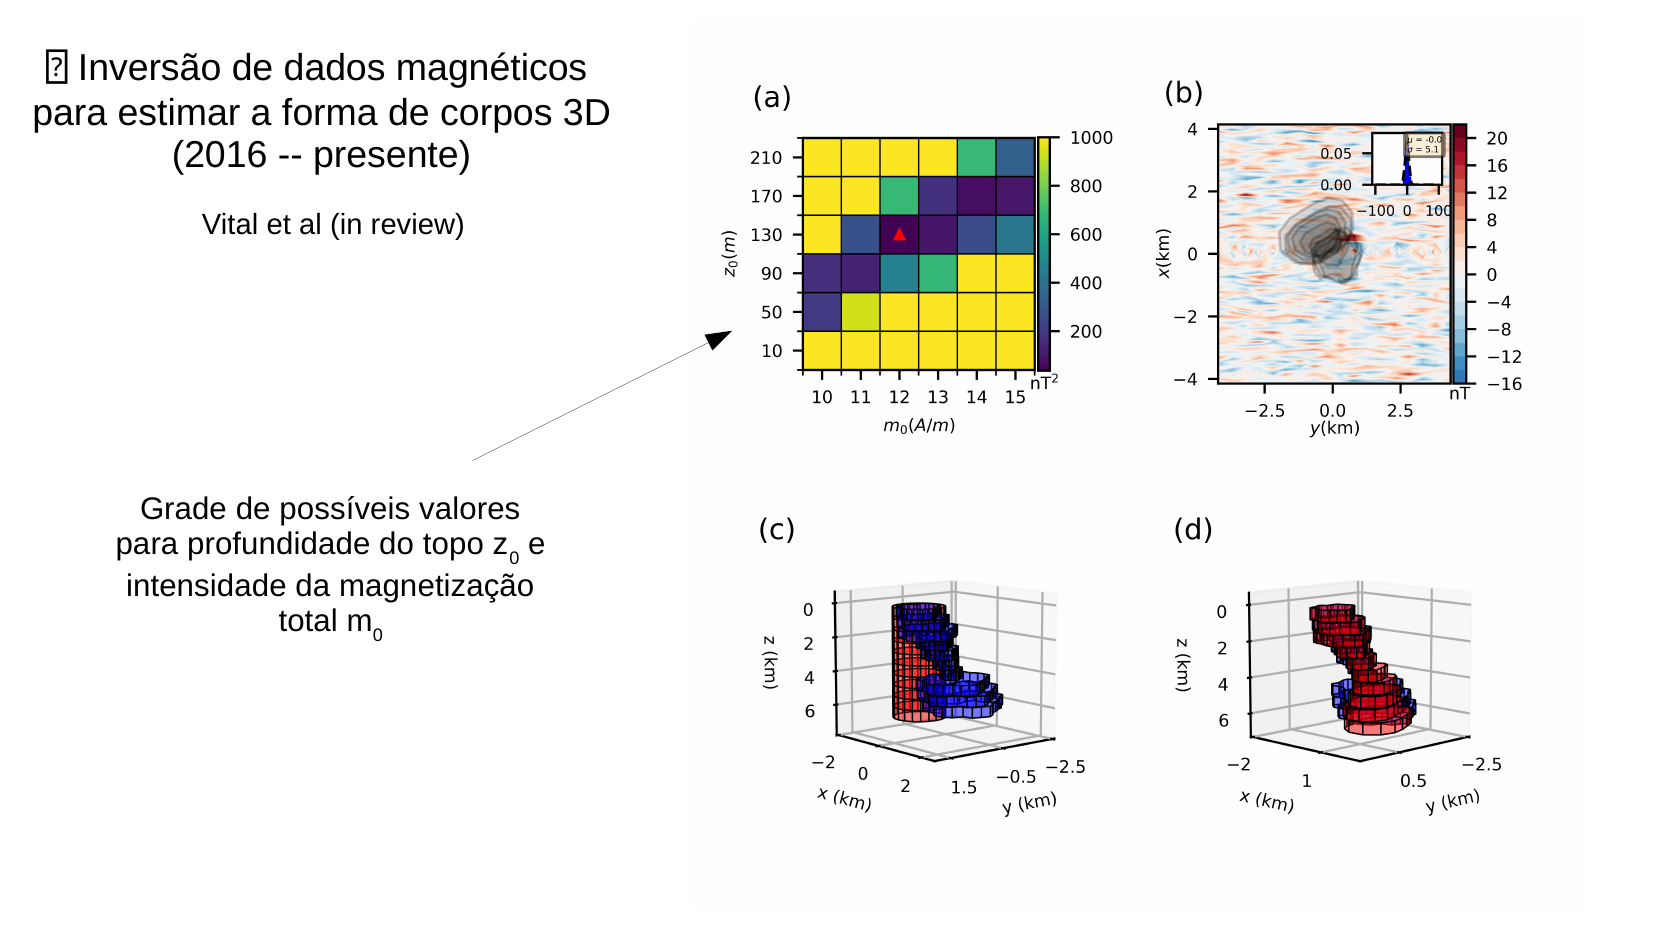

⍰ Inversão de dados magnéticos
para estimar a forma de corpos 3D
(2016 -- presente)
Vital et al (in review)
Grade de possíveis valores para profundidade do topo z0 e intensidade da magnetização total m0